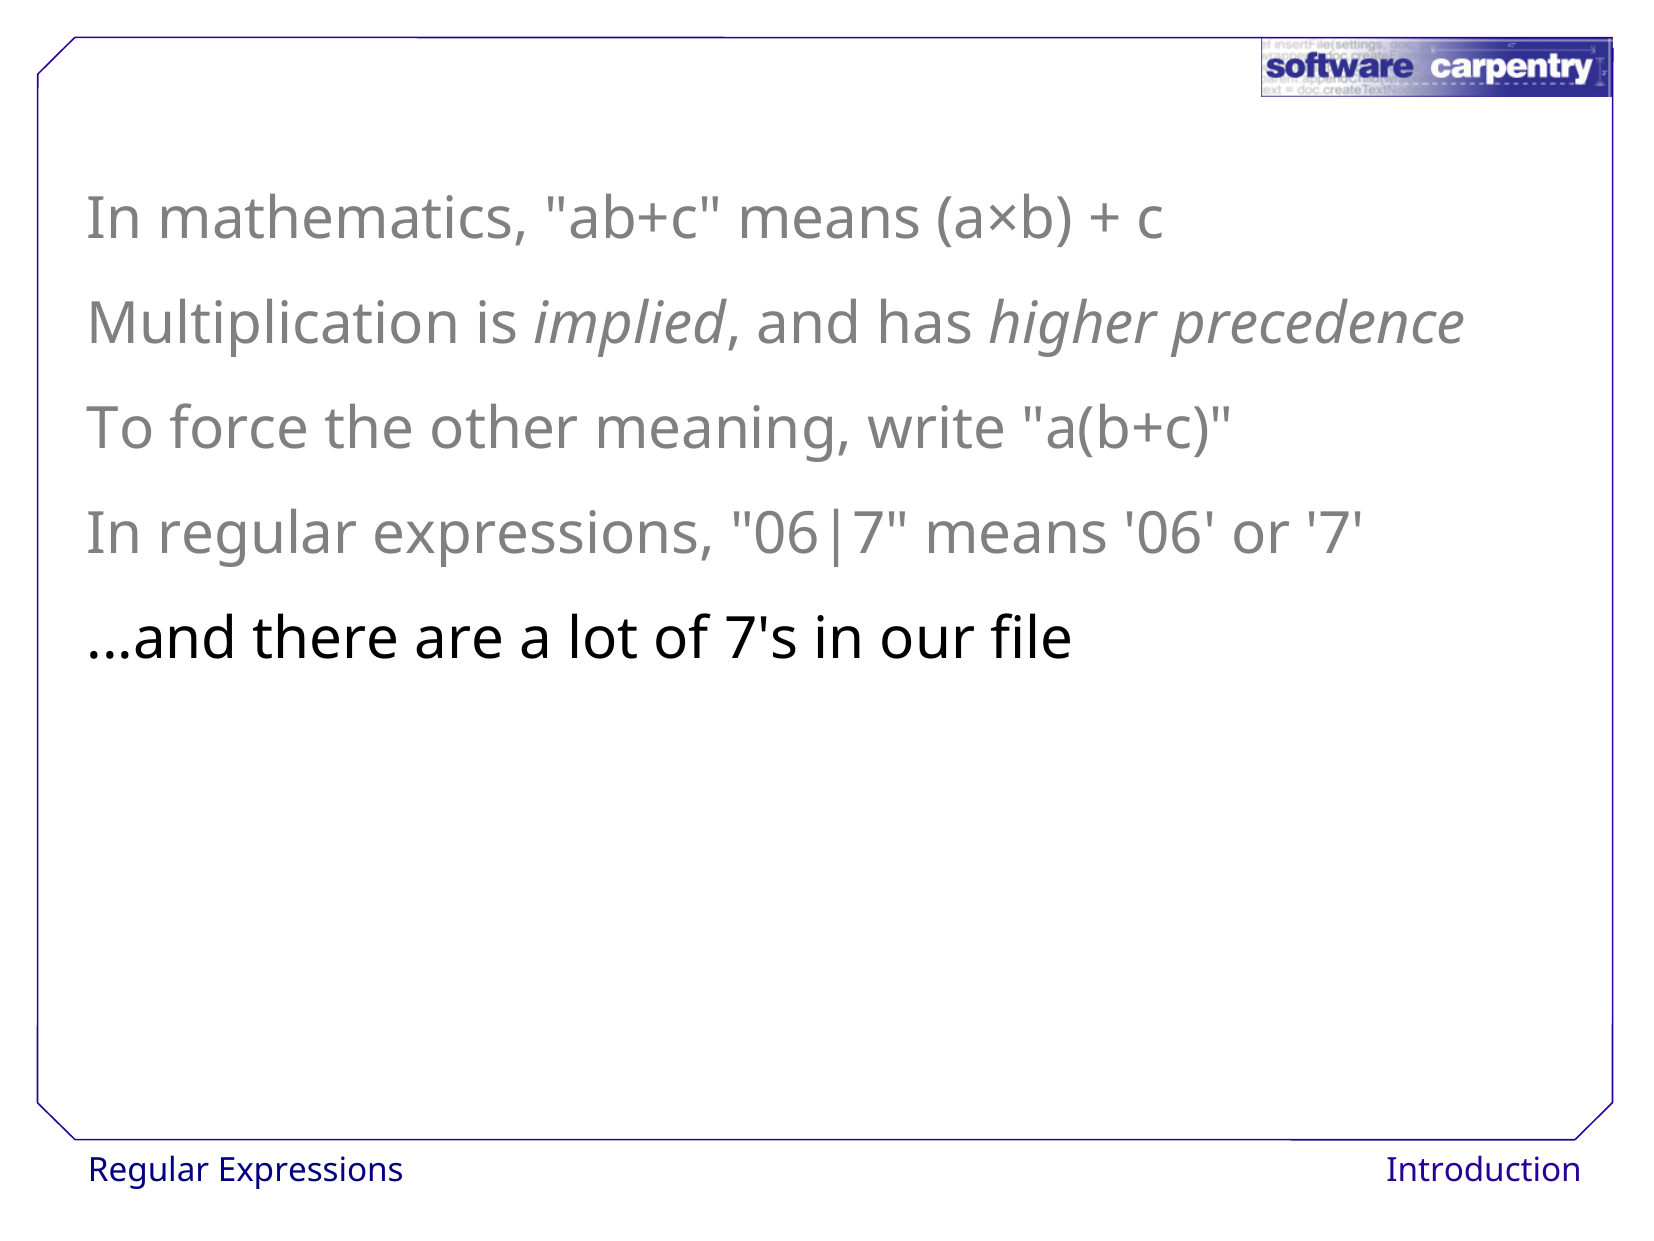

In mathematics, "ab+c" means (a×b) + c
Multiplication is implied, and has higher precedence
To force the other meaning, write "a(b+c)"
In regular expressions, "06|7" means '06' or '7'
...and there are a lot of 7's in our file